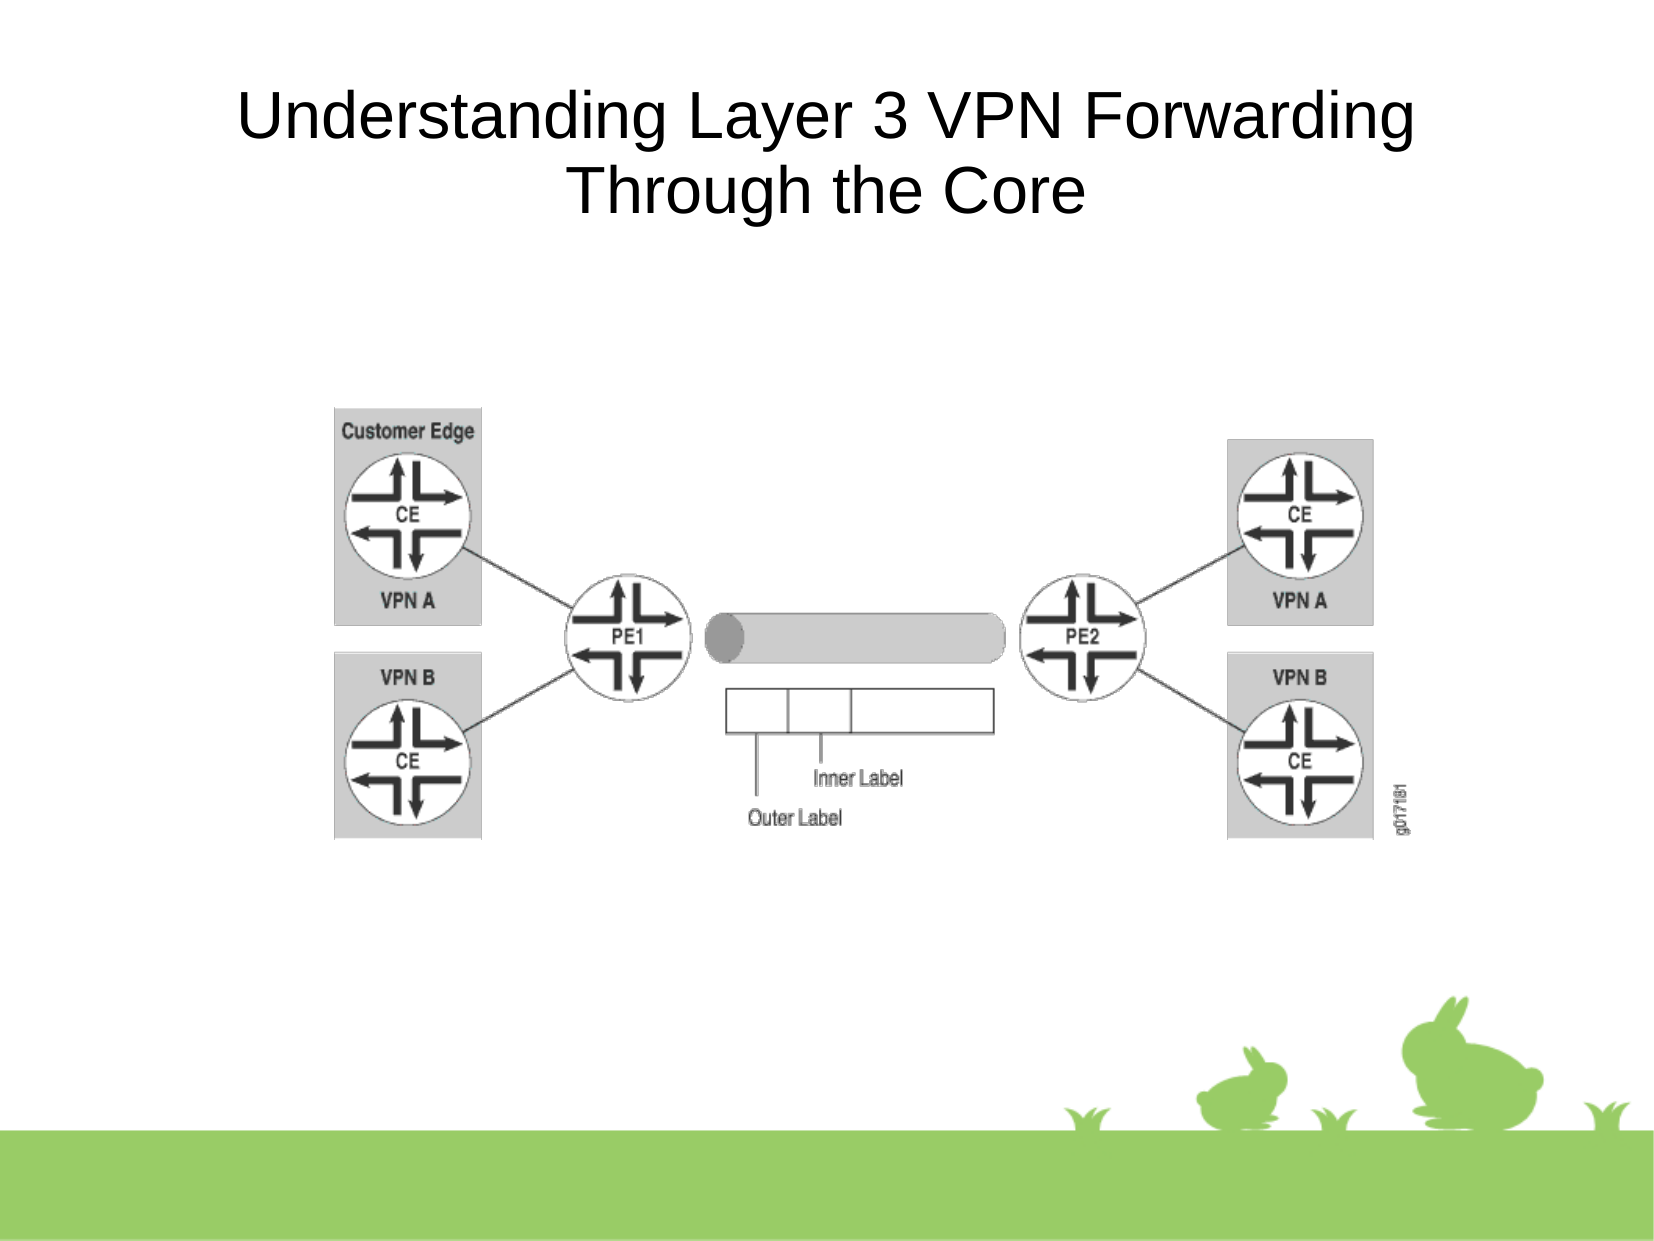

# Understanding Layer 3 VPN Forwarding Through the Core